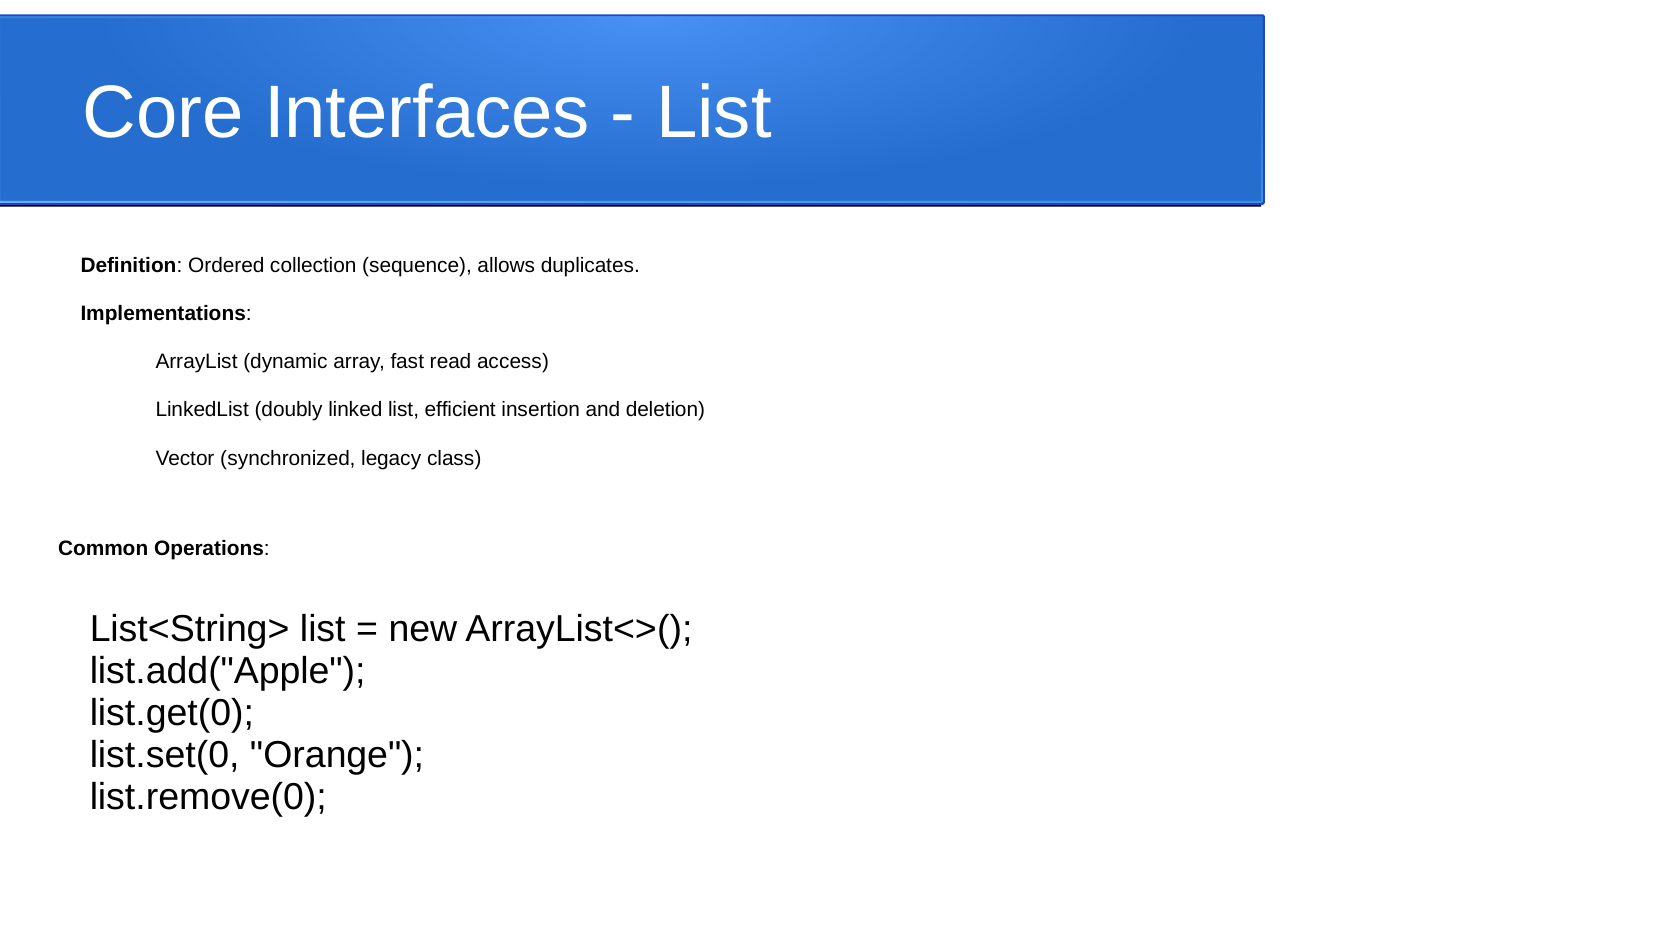

# Core Interfaces - List
Definition: Ordered collection (sequence), allows duplicates.
Implementations:
	ArrayList (dynamic array, fast read access)
	LinkedList (doubly linked list, efficient insertion and deletion)
	Vector (synchronized, legacy class)
Common Operations:
List<String> list = new ArrayList<>();
list.add("Apple");
list.get(0);
list.set(0, "Orange");
list.remove(0);